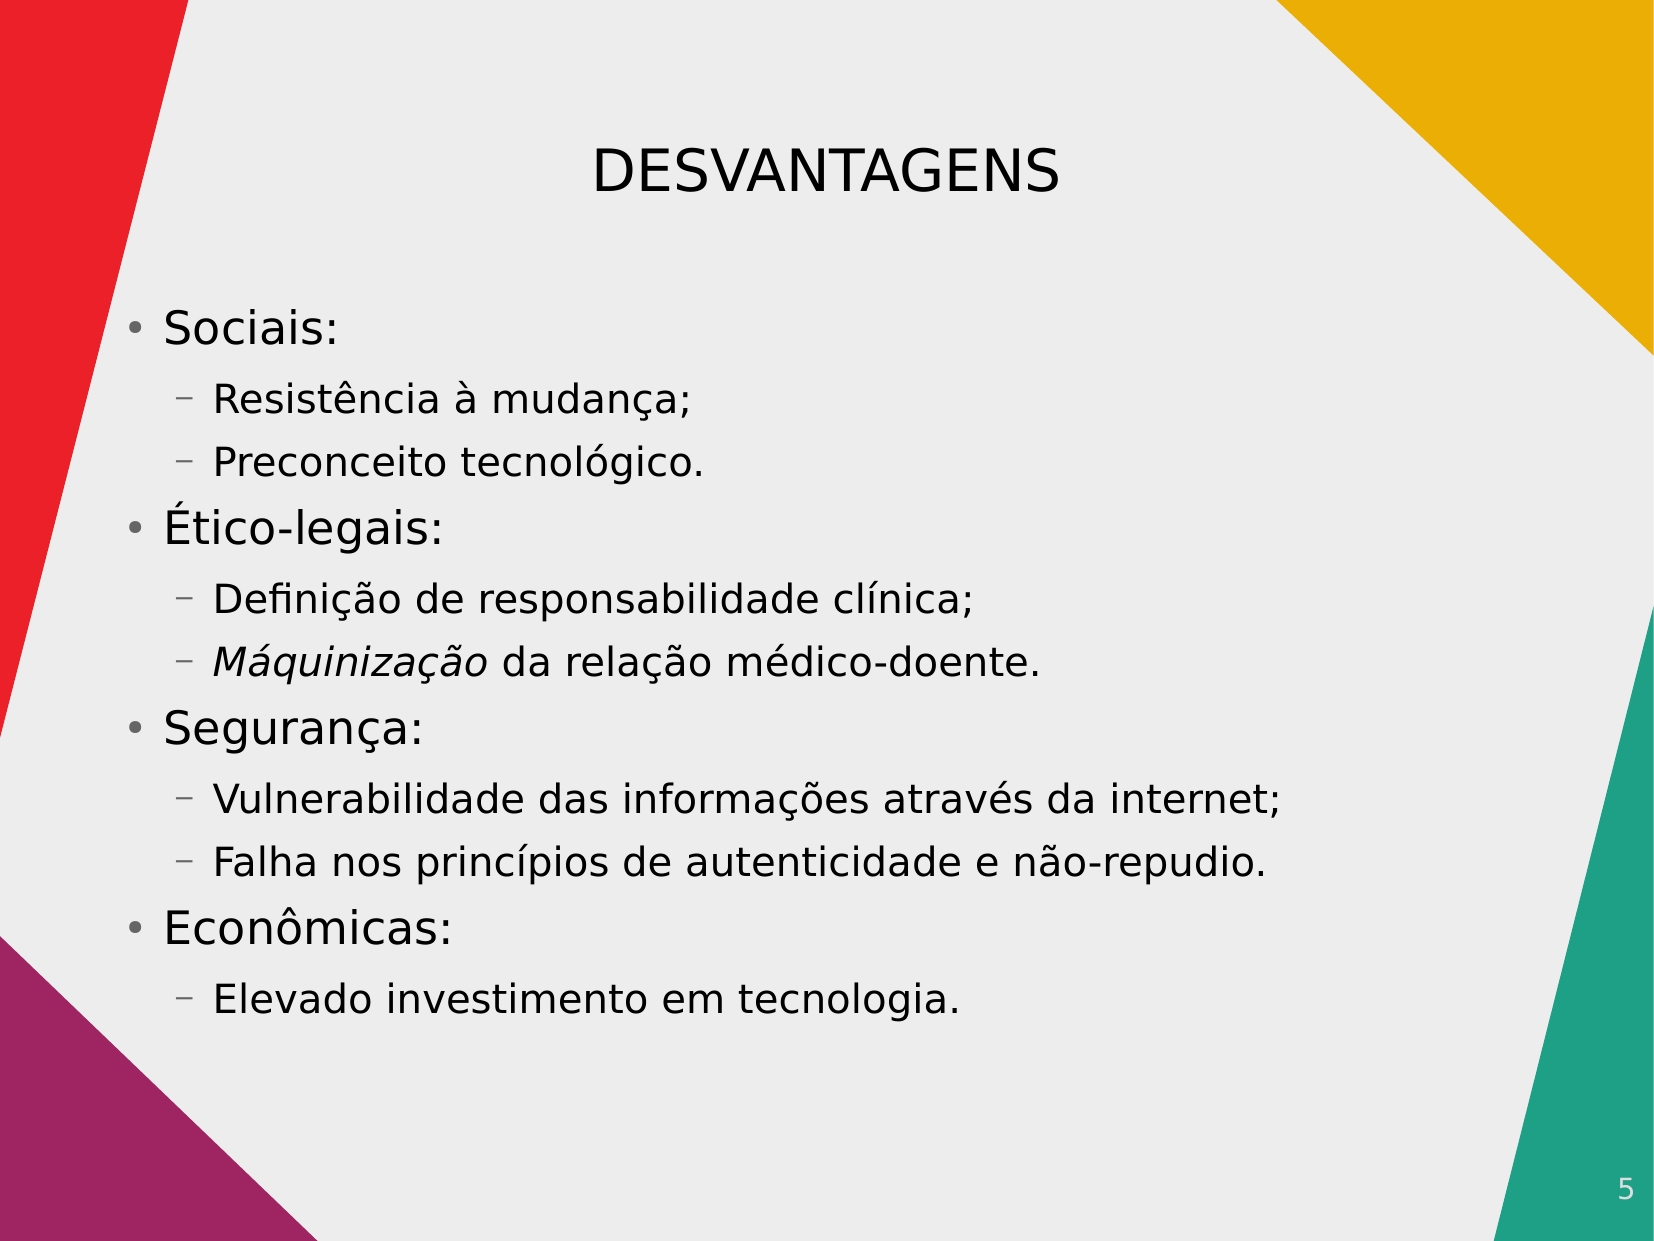

# DESVANTAGENS
Sociais:
Resistência à mudança;
Preconceito tecnológico.
Ético-legais:
Definição de responsabilidade clínica;
Máquinização da relação médico-doente.
Segurança:
Vulnerabilidade das informações através da internet;
Falha nos princípios de autenticidade e não-repudio.
Econômicas:
Elevado investimento em tecnologia.
5